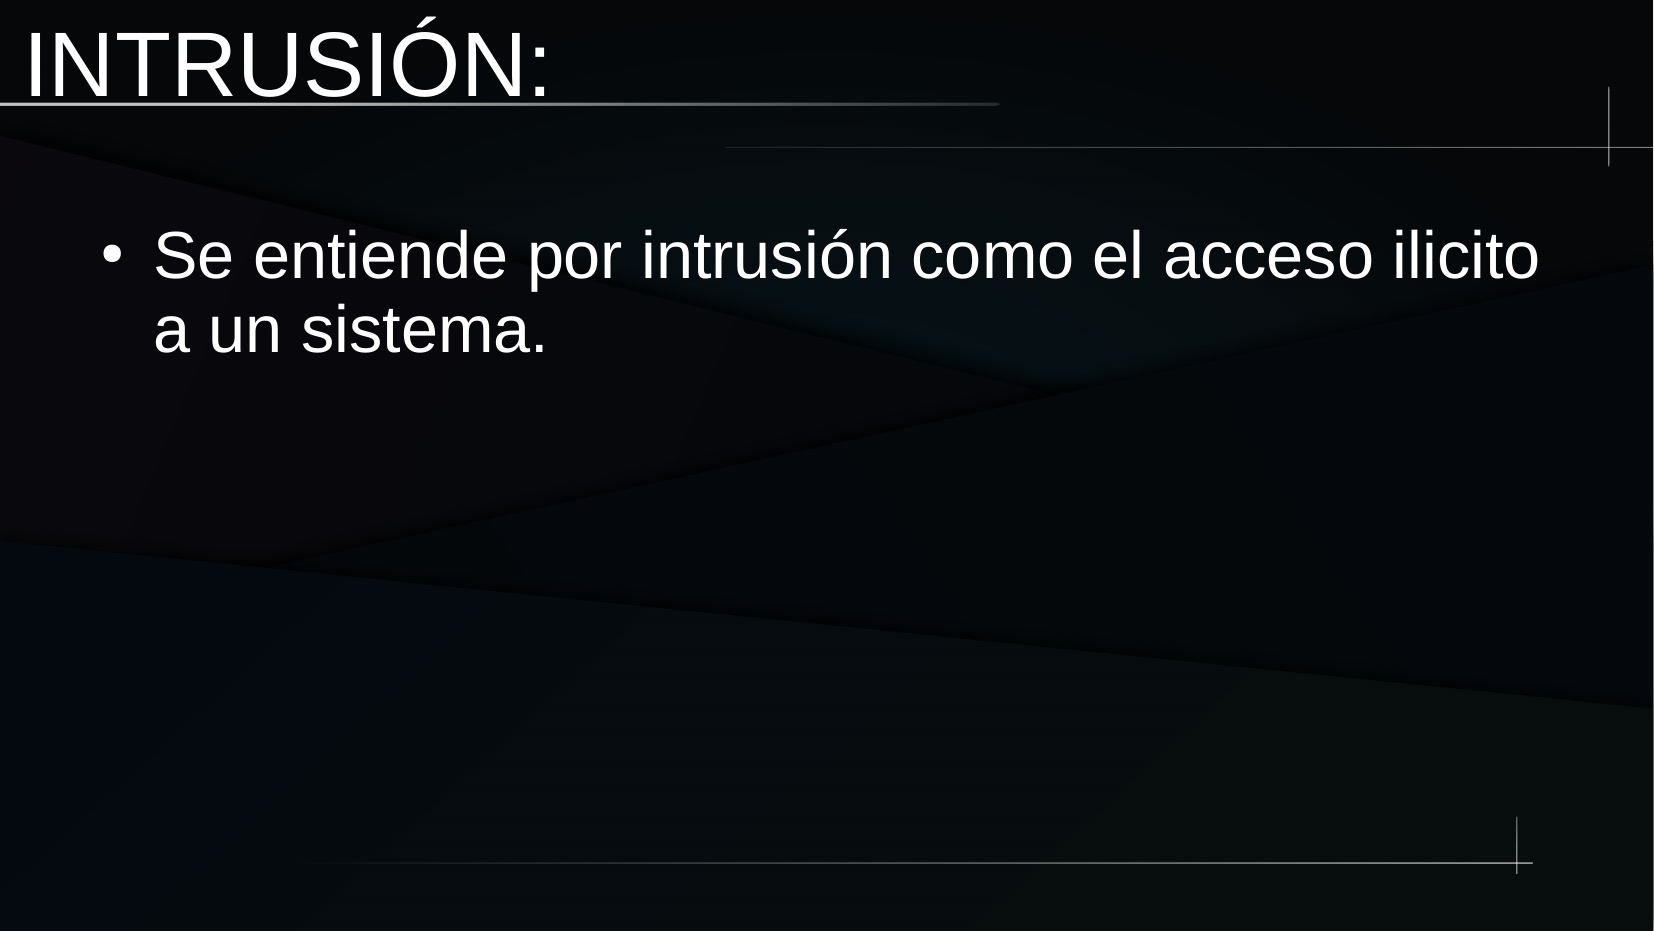

# INTRUSIÓN:
Se entiende por intrusión como el acceso ilicito a un sistema.